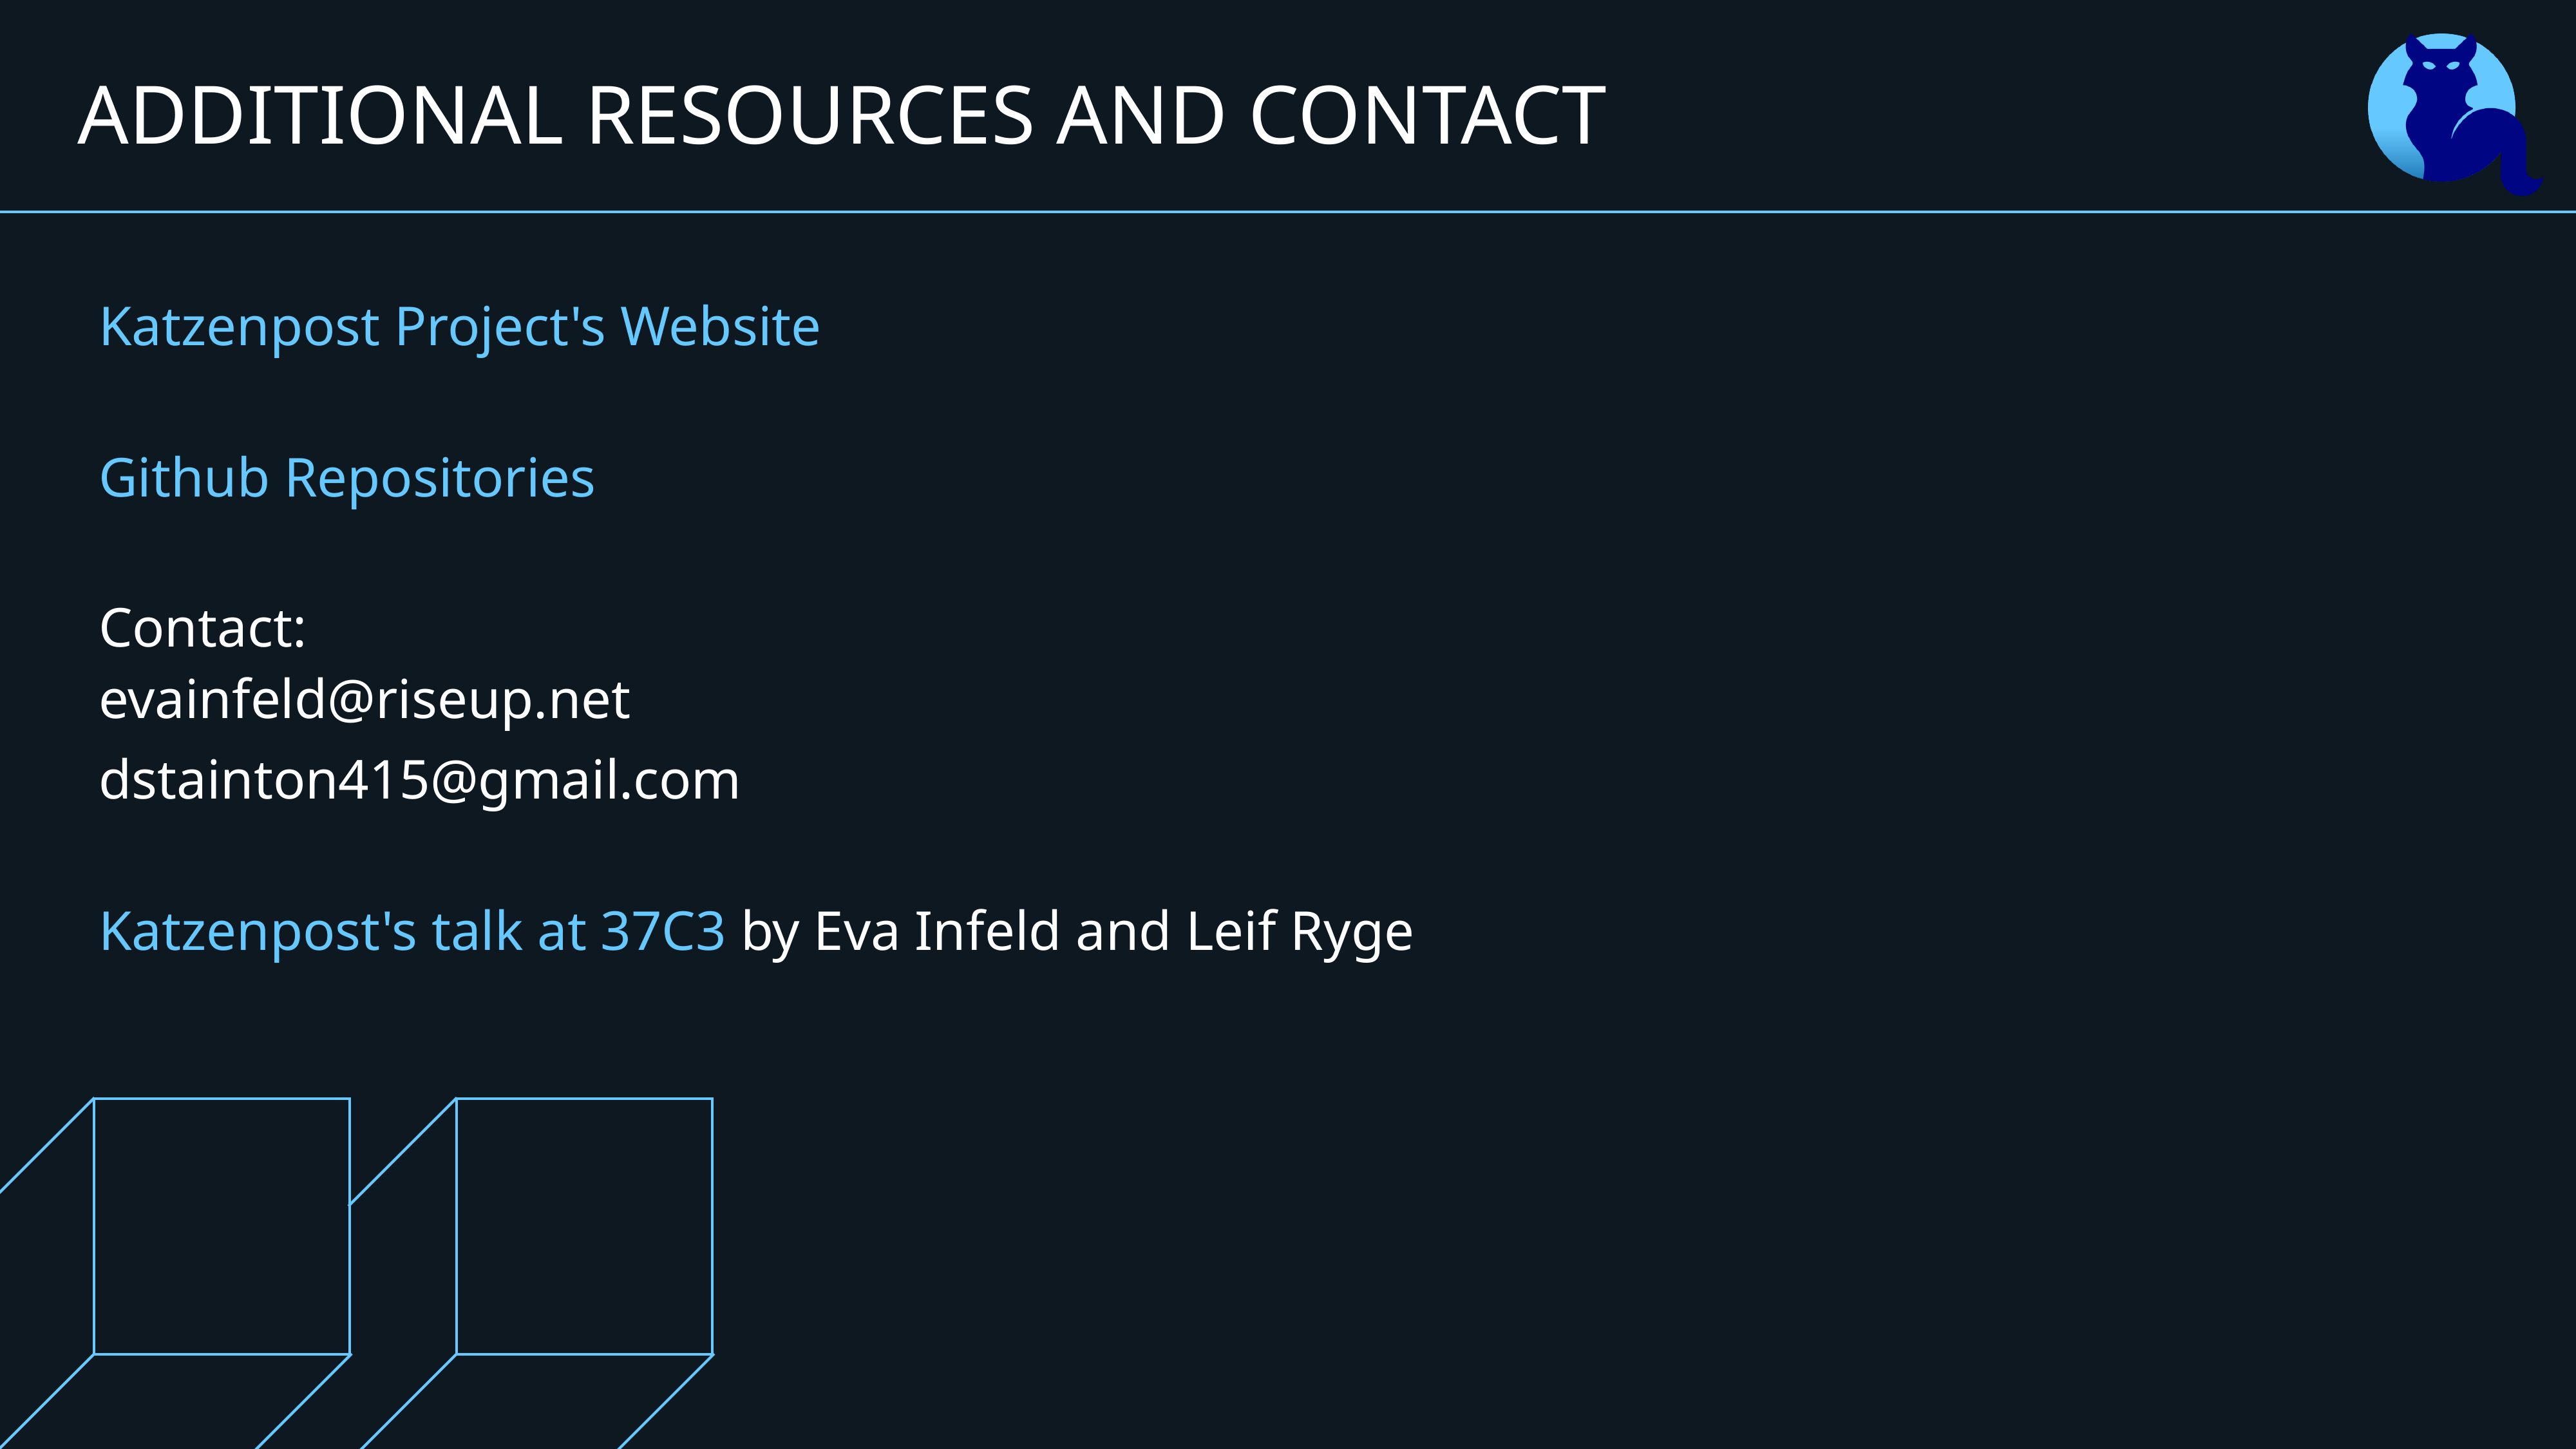

ADDITIONAL RESOURCES AND CONTACT
# Katzenpost Project's Website
Github Repositories
Contact:
evainfeld@riseup.net
dstainton415@gmail.com
Katzenpost's talk at 37C3 by Eva Infeld and Leif Ryge